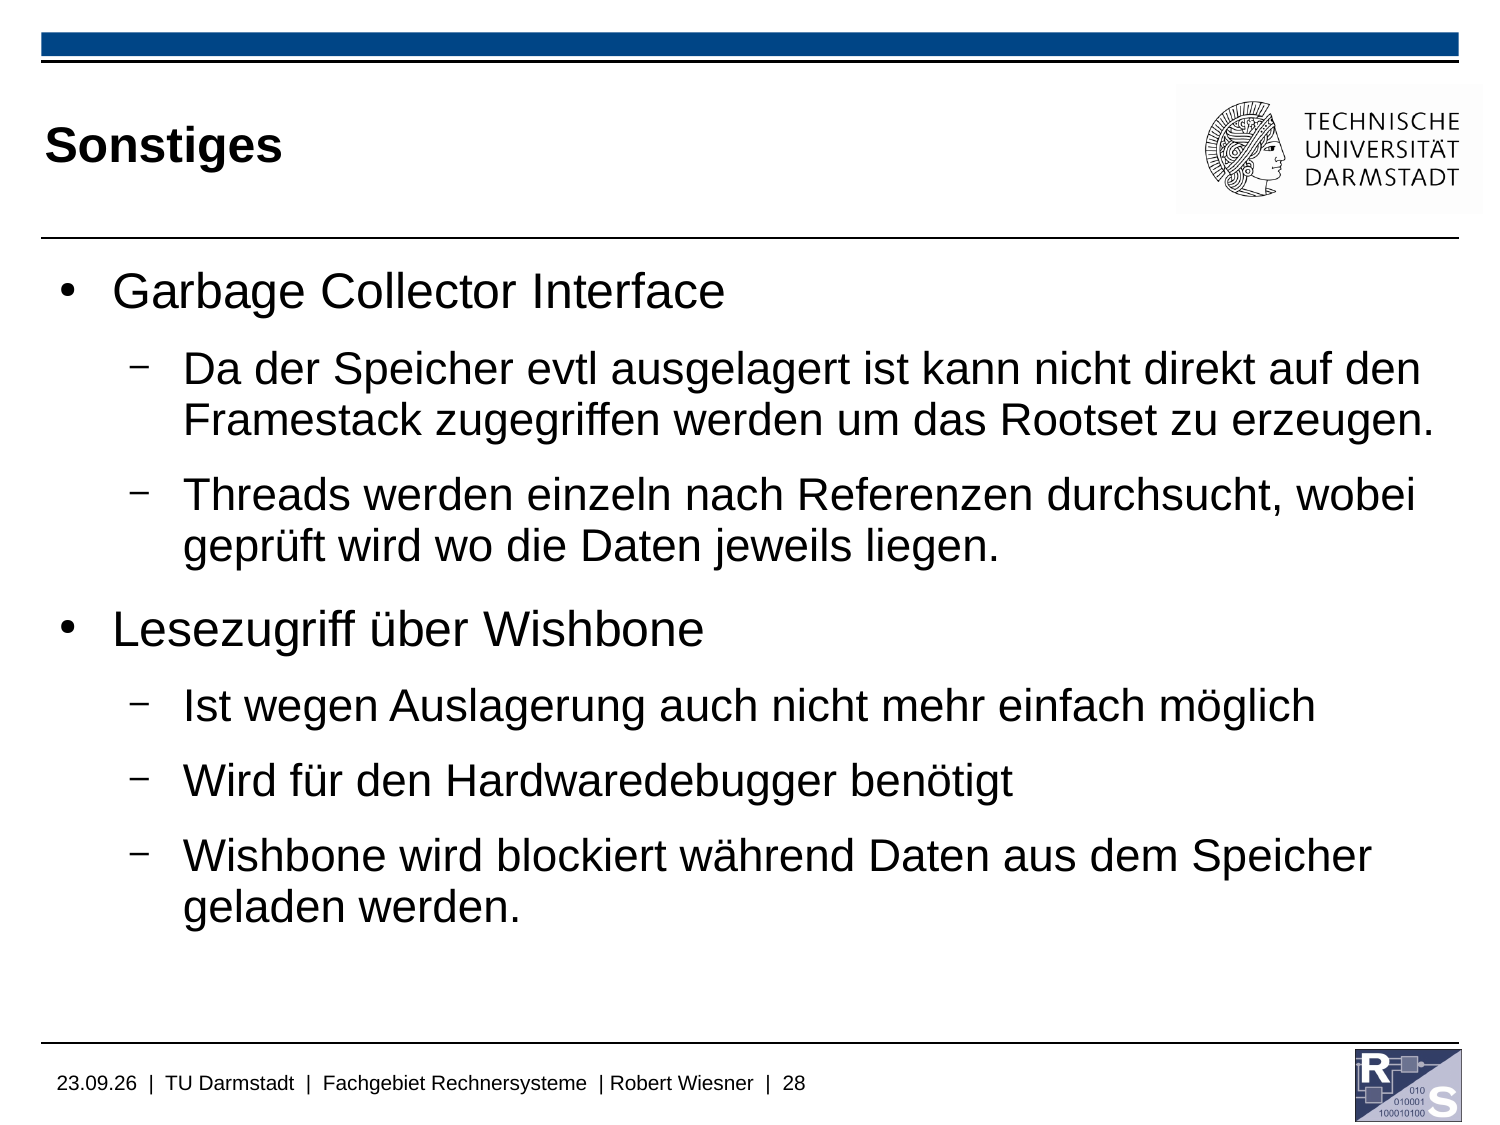

# Sonstiges
Garbage Collector Interface
Da der Speicher evtl ausgelagert ist kann nicht direkt auf den Framestack zugegriffen werden um das Rootset zu erzeugen.
Threads werden einzeln nach Referenzen durchsucht, wobei geprüft wird wo die Daten jeweils liegen.
Lesezugriff über Wishbone
Ist wegen Auslagerung auch nicht mehr einfach möglich
Wird für den Hardwaredebugger benötigt
Wishbone wird blockiert während Daten aus dem Speicher geladen werden.